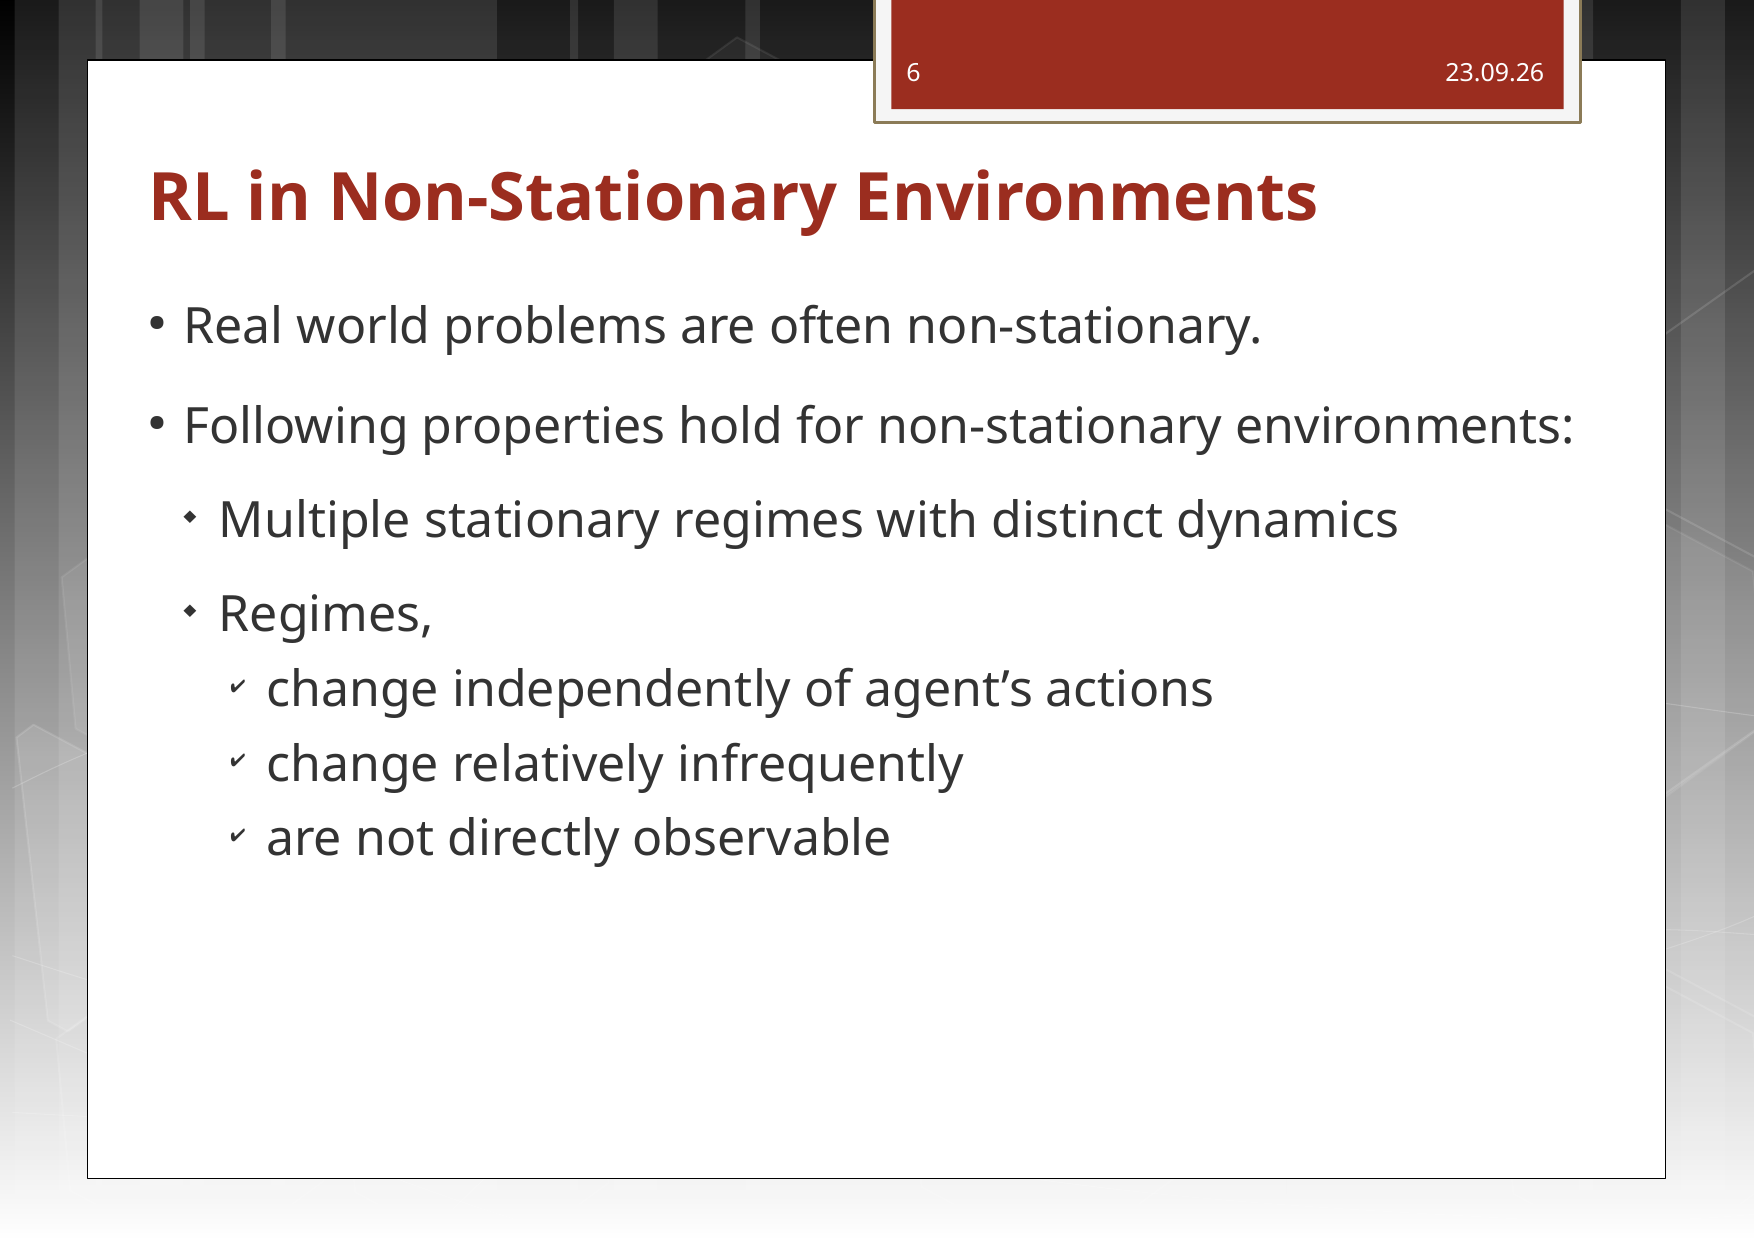

6
# RL in Non-Stationary Environments
Real world problems are often non-stationary.
Following properties hold for non-stationary environments:
Multiple stationary regimes with distinct dynamics
Regimes,
change independently of agent’s actions
change relatively infrequently
are not directly observable